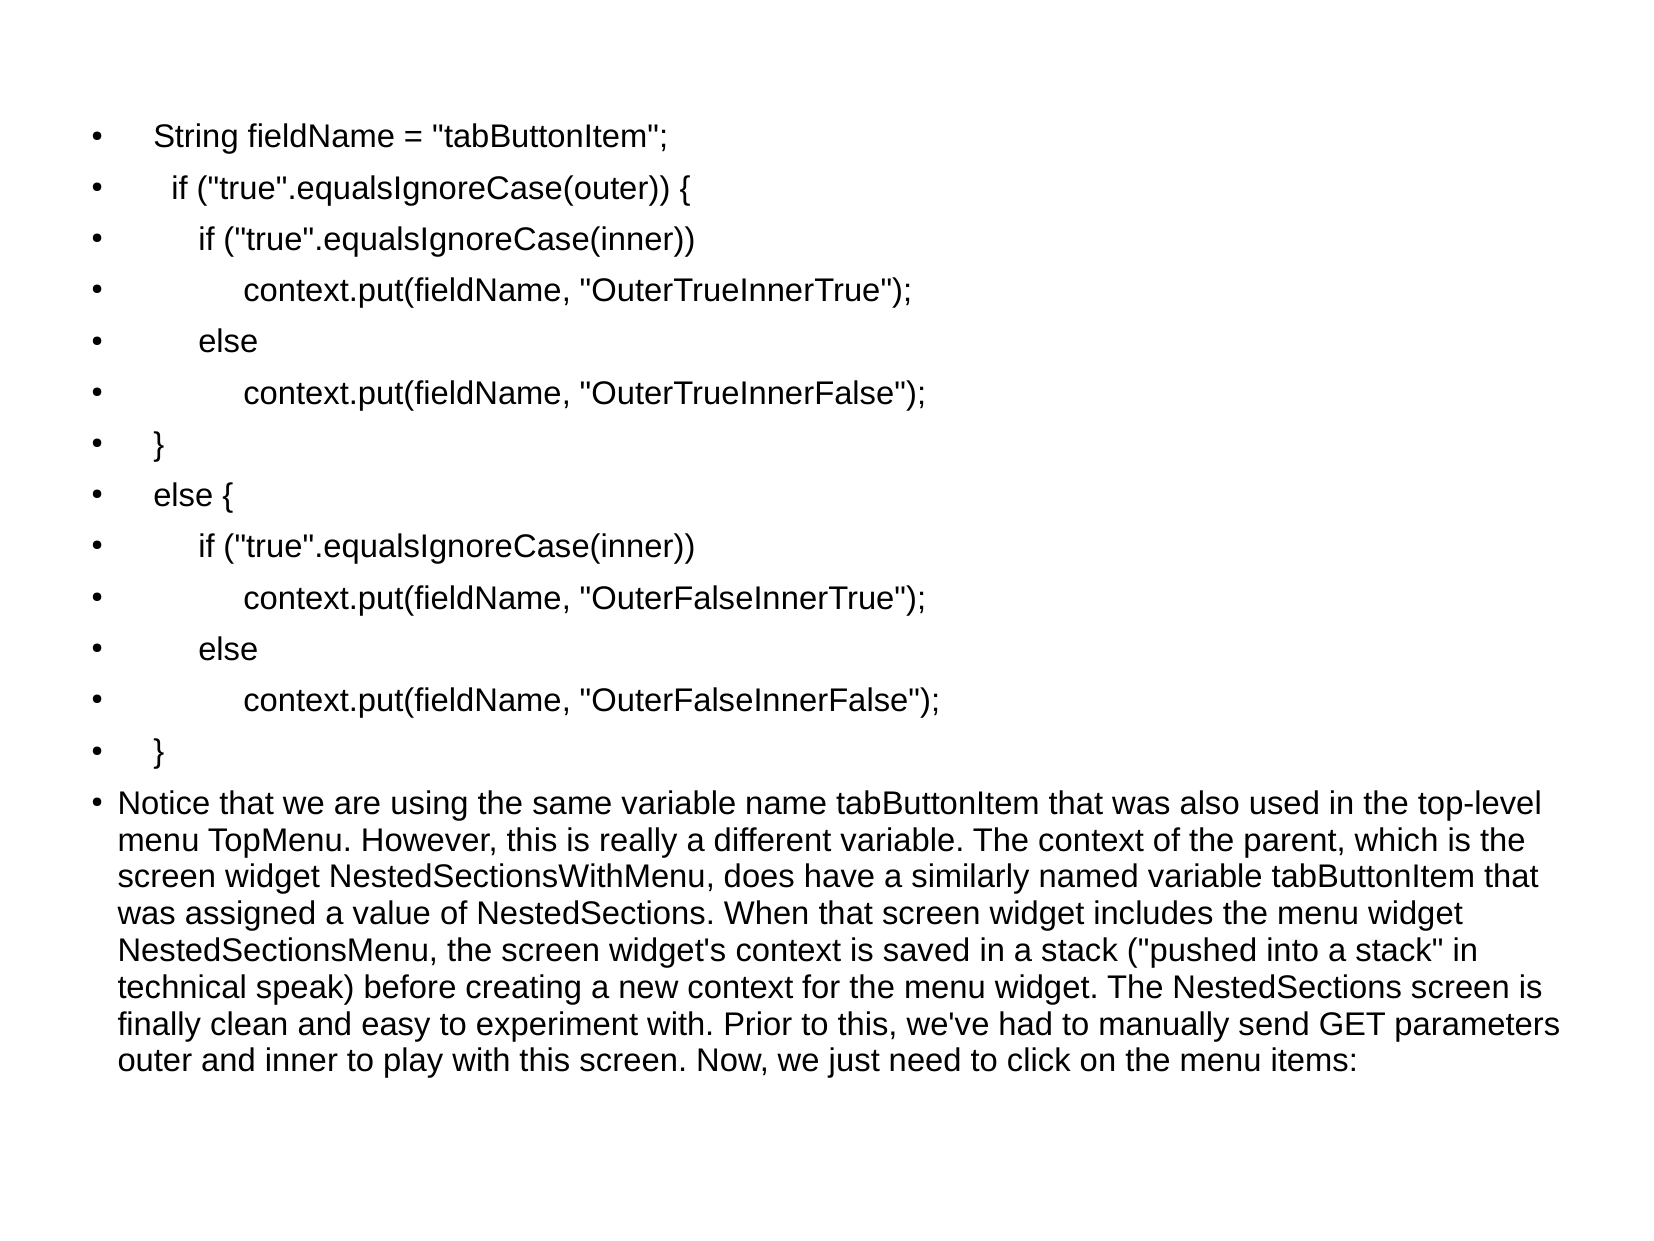

#
 String fieldName = "tabButtonItem";
 if ("true".equalsIgnoreCase(outer)) {
 if ("true".equalsIgnoreCase(inner))
 context.put(fieldName, "OuterTrueInnerTrue");
 else
 context.put(fieldName, "OuterTrueInnerFalse");
 }
 else {
 if ("true".equalsIgnoreCase(inner))
 context.put(fieldName, "OuterFalseInnerTrue");
 else
 context.put(fieldName, "OuterFalseInnerFalse");
 }
Notice that we are using the same variable name tabButtonItem that was also used in the top-level menu TopMenu. However, this is really a different variable. The context of the parent, which is the screen widget NestedSectionsWithMenu, does have a similarly named variable tabButtonItem that was assigned a value of NestedSections. When that screen widget includes the menu widget NestedSectionsMenu, the screen widget's context is saved in a stack ("pushed into a stack" in technical speak) before creating a new context for the menu widget. The NestedSections screen is finally clean and easy to experiment with. Prior to this, we've had to manually send GET parameters outer and inner to play with this screen. Now, we just need to click on the menu items: